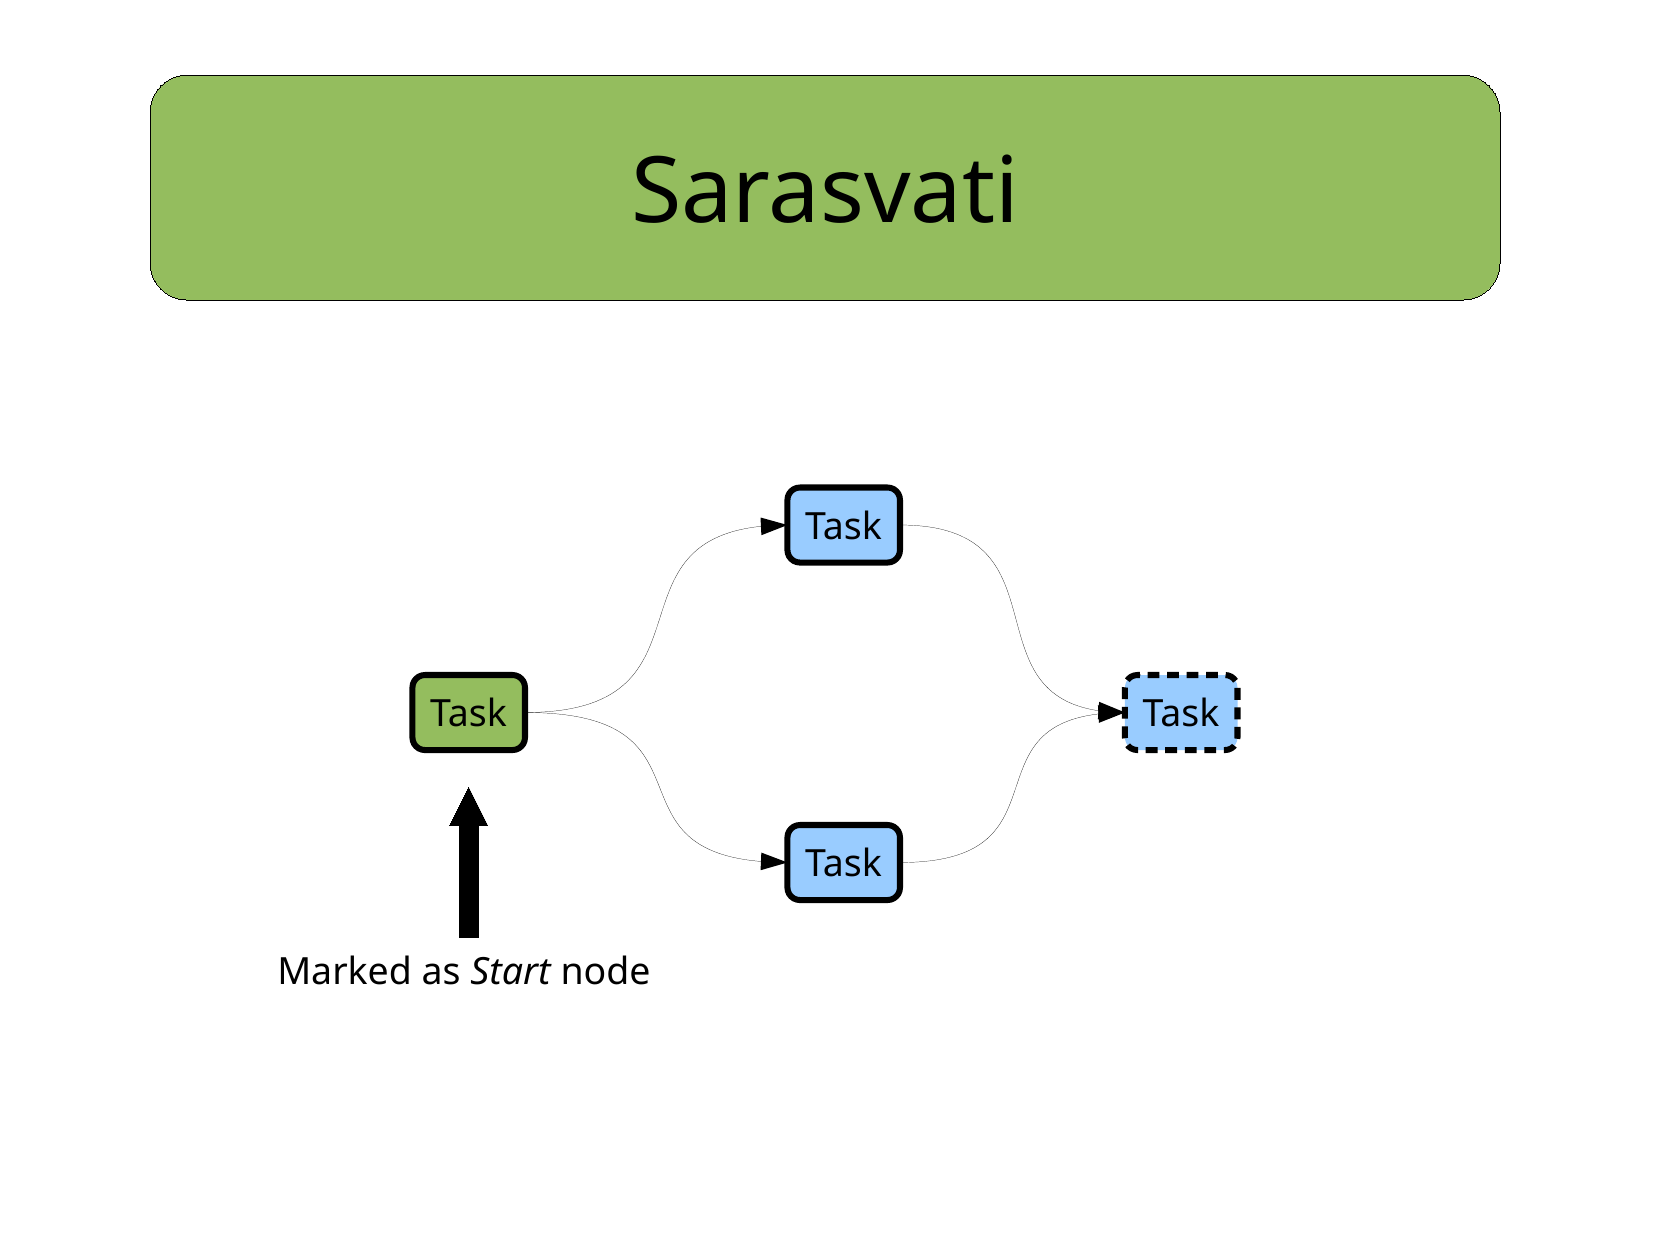

Sarasvati
Task
Task
Task
Task
Marked as Start node